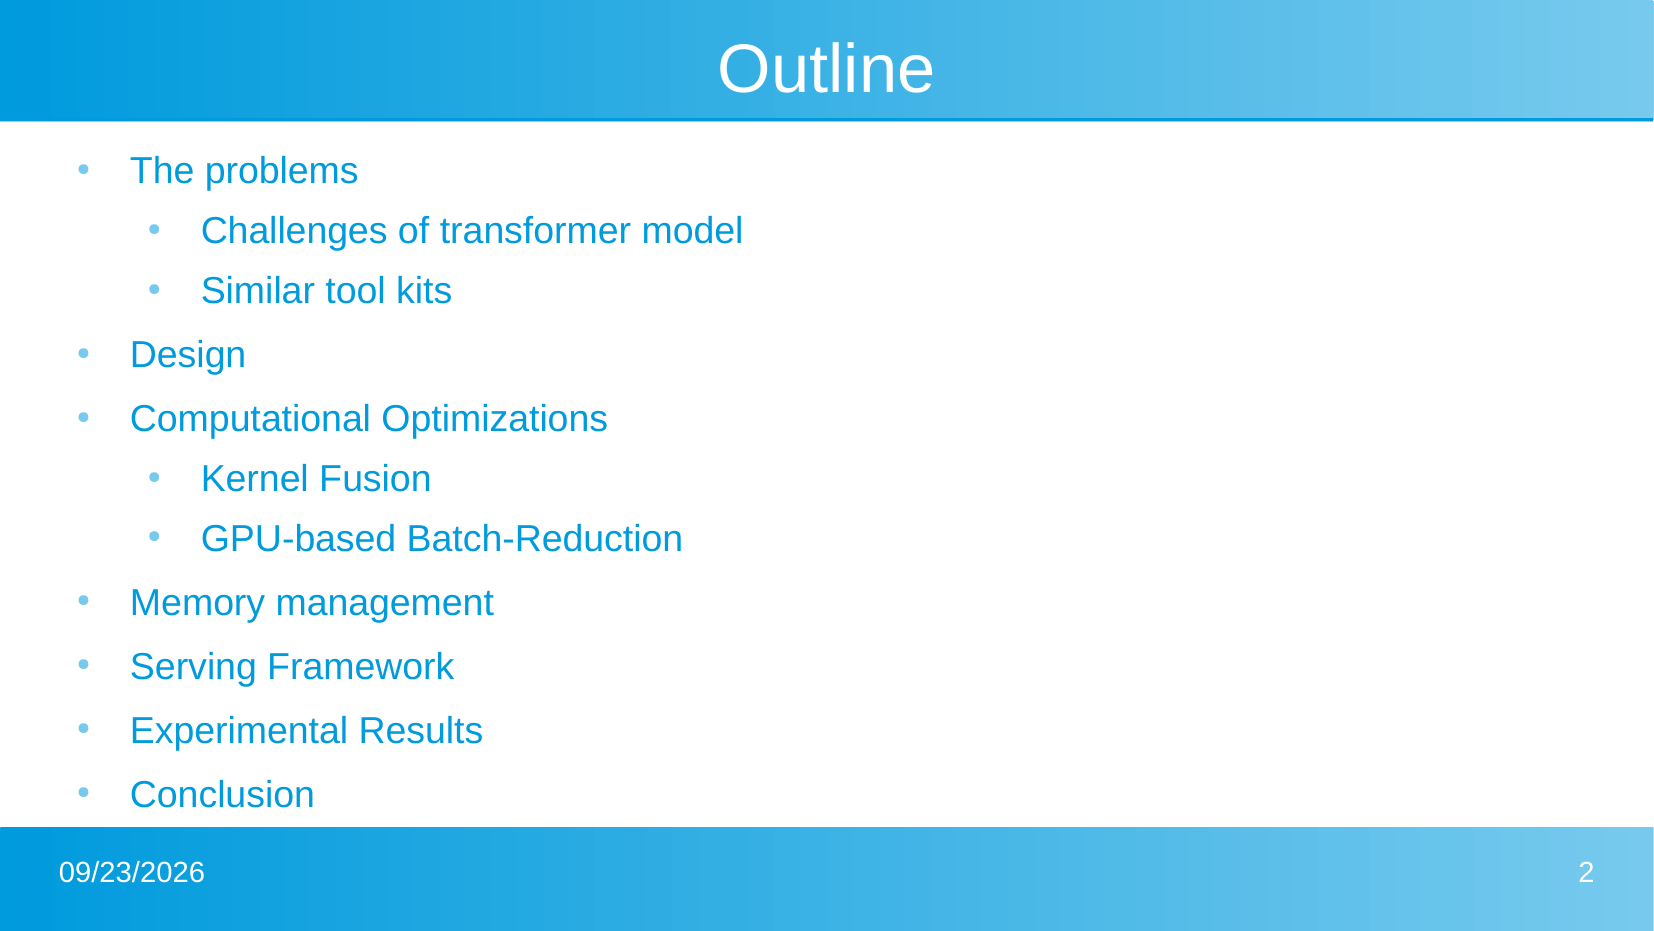

# Outline
The problems
Challenges of transformer model
Similar tool kits
Design
Computational Optimizations
Kernel Fusion
GPU-based Batch-Reduction
Memory management
Serving Framework
Experimental Results
Conclusion
2